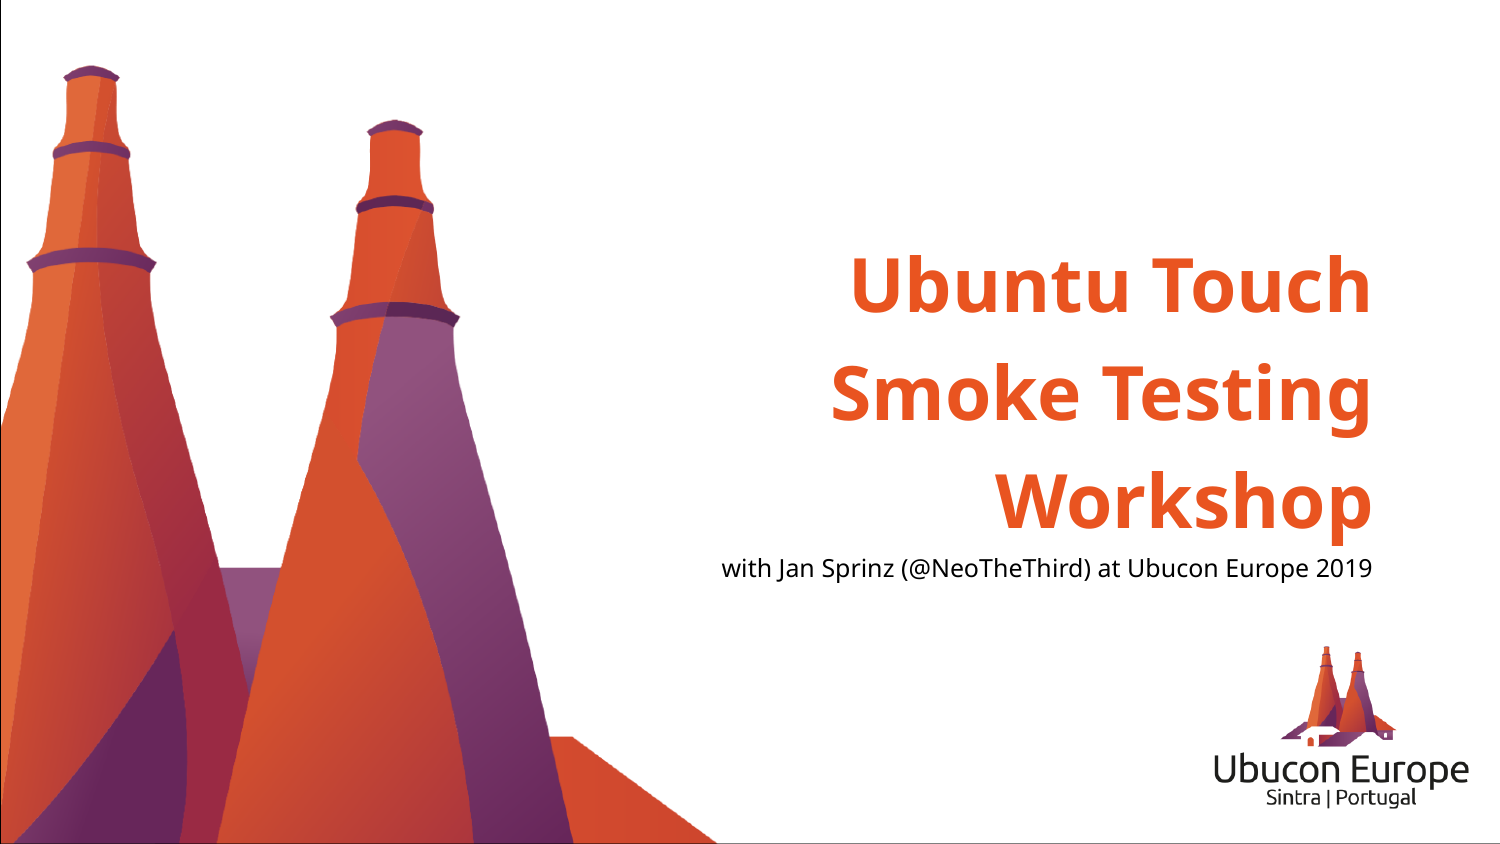

# Ubuntu Touch Smoke Testing Workshop
with Jan Sprinz (@NeoTheThird) at Ubucon Europe 2019